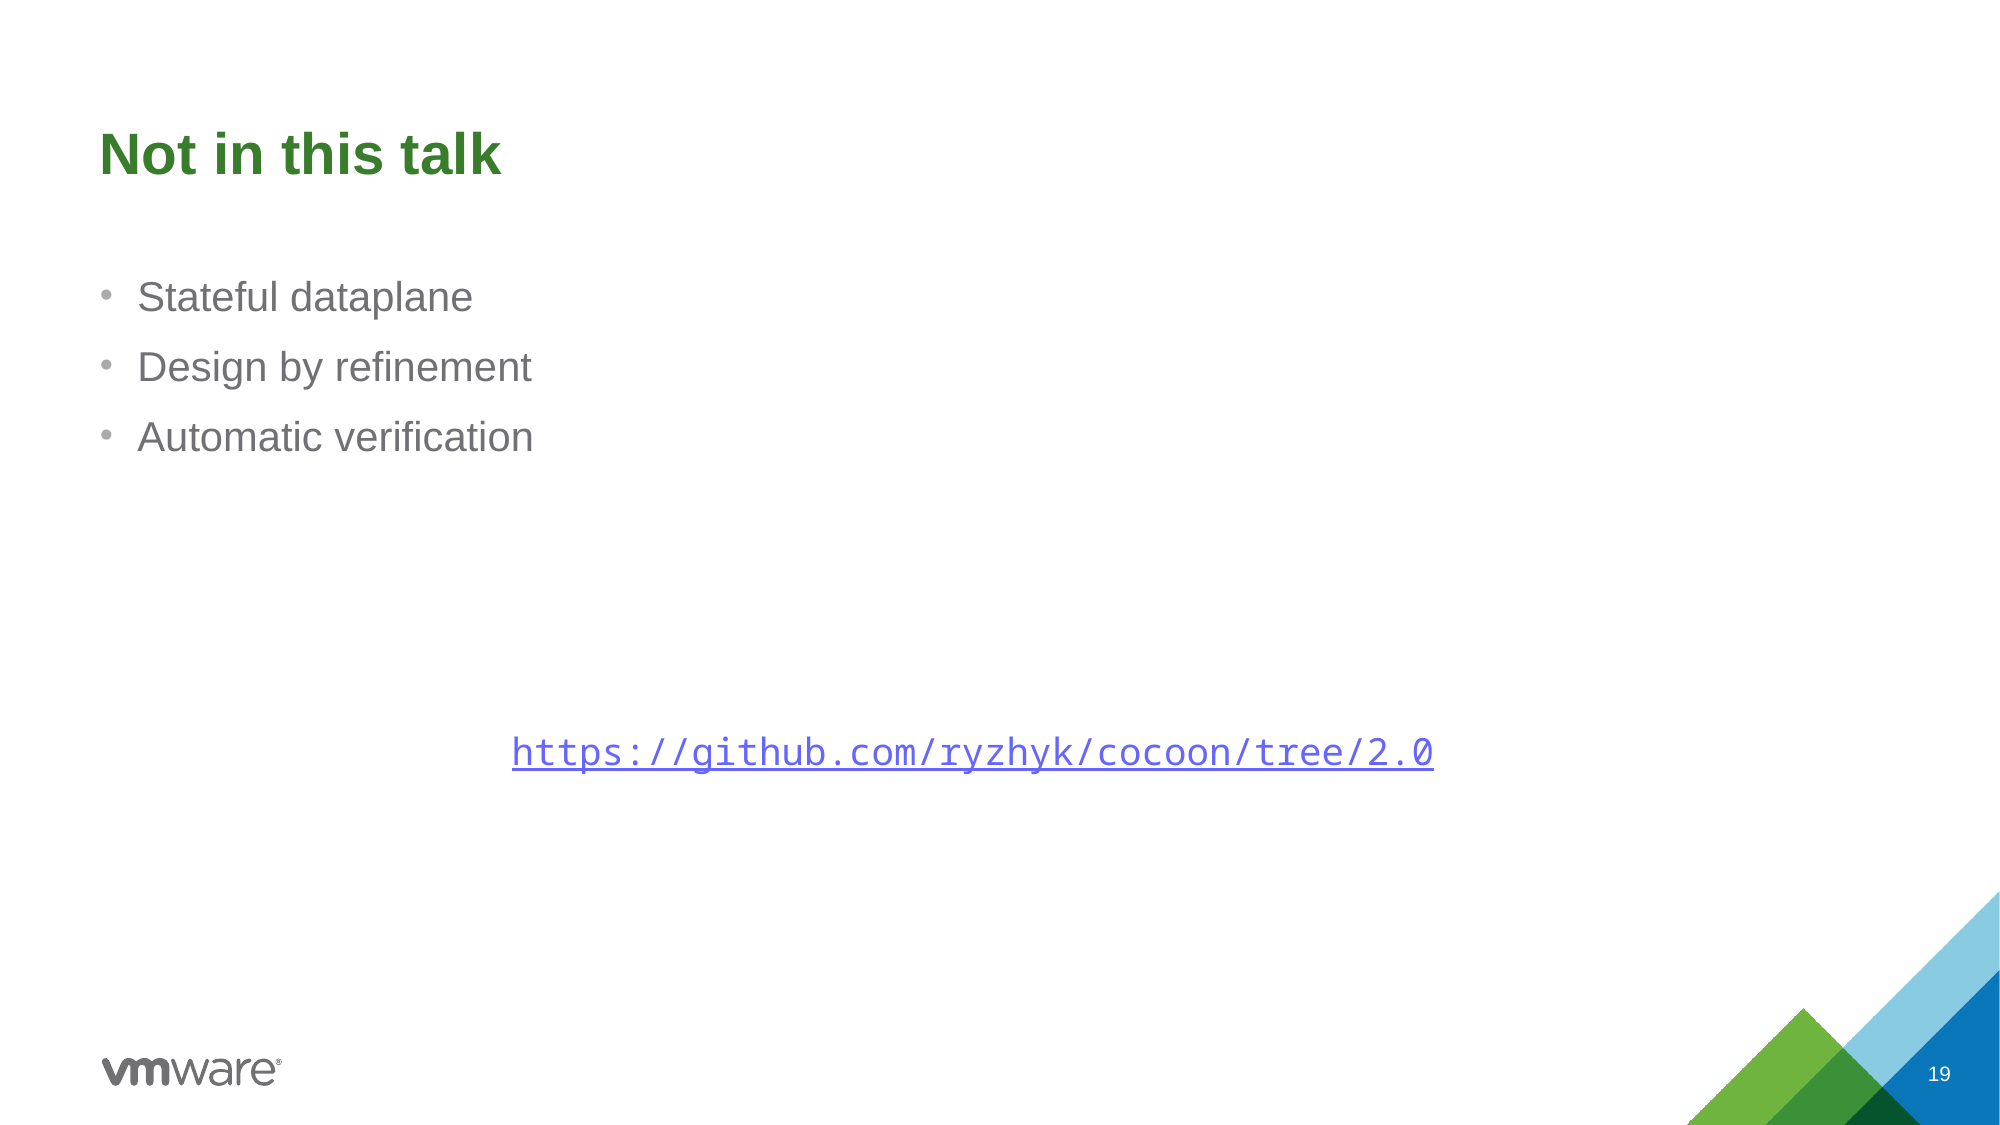

Not in this talk
# Stateful dataplane
Design by refinement
Automatic verification
https://github.com/ryzhyk/cocoon/tree/2.0